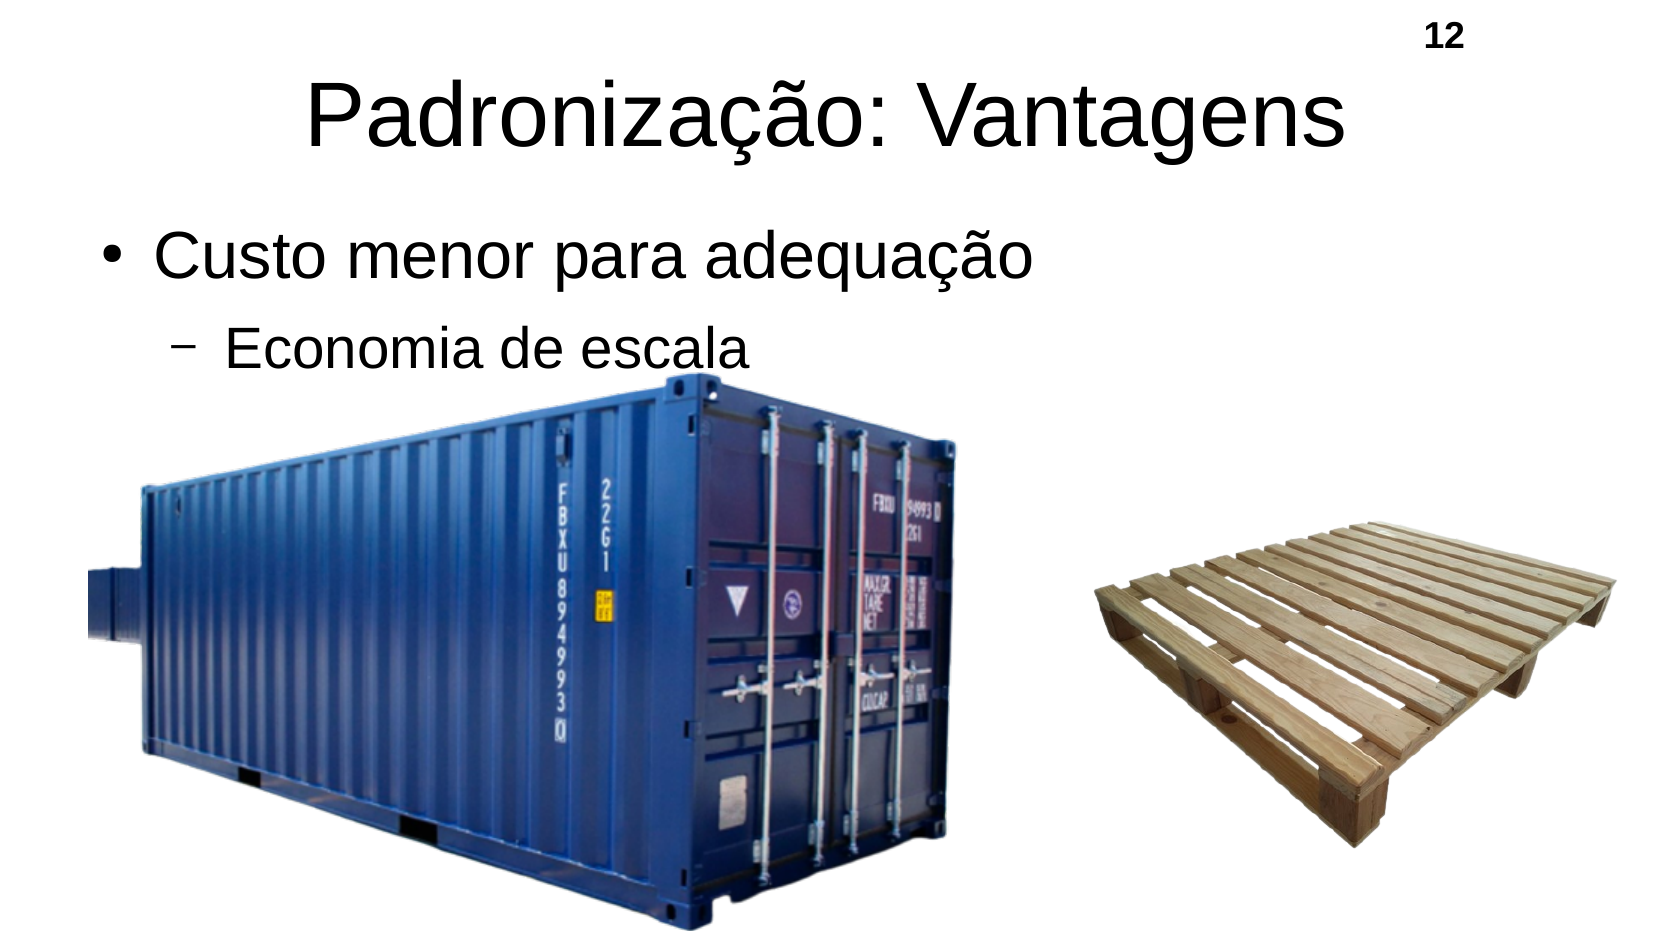

# Padronização: Vantagens
Custo menor para adequação
Economia de escala